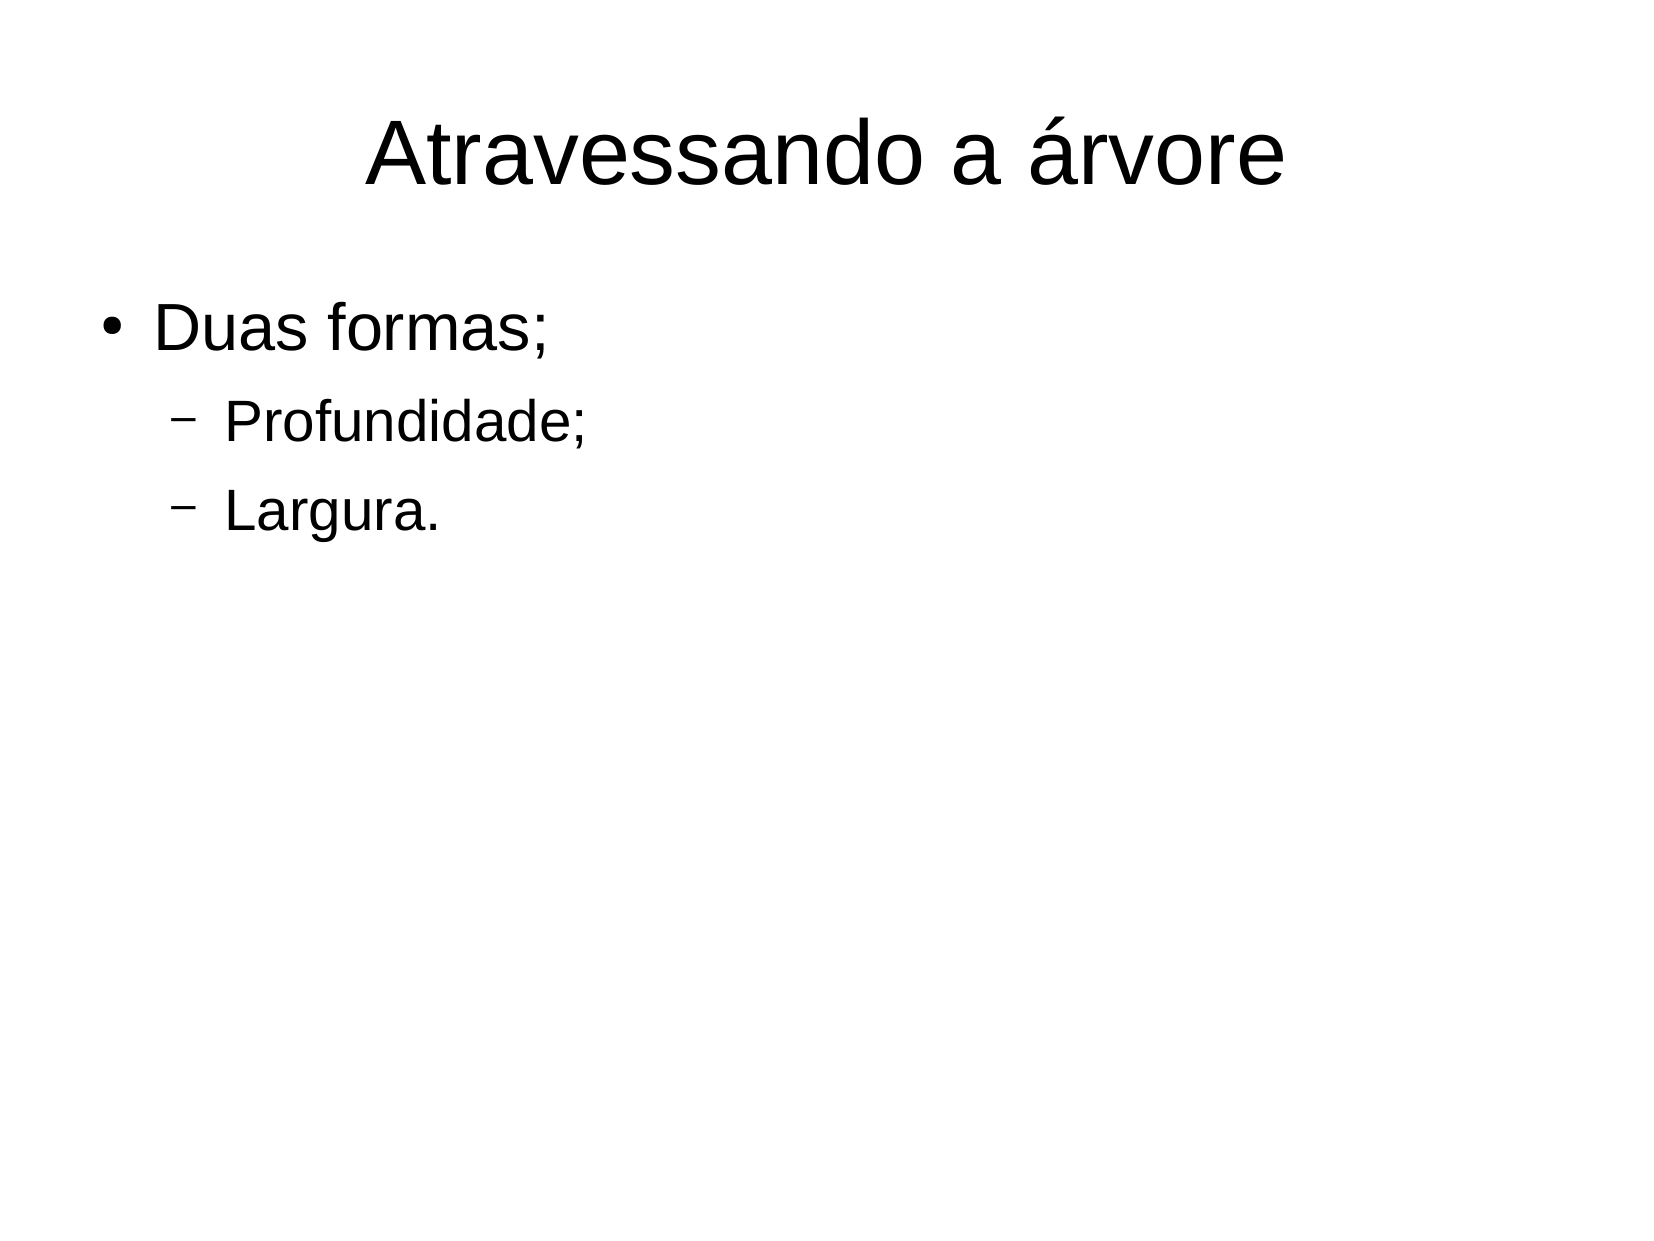

# Atravessando a árvore
Duas formas;
Profundidade;
Largura.